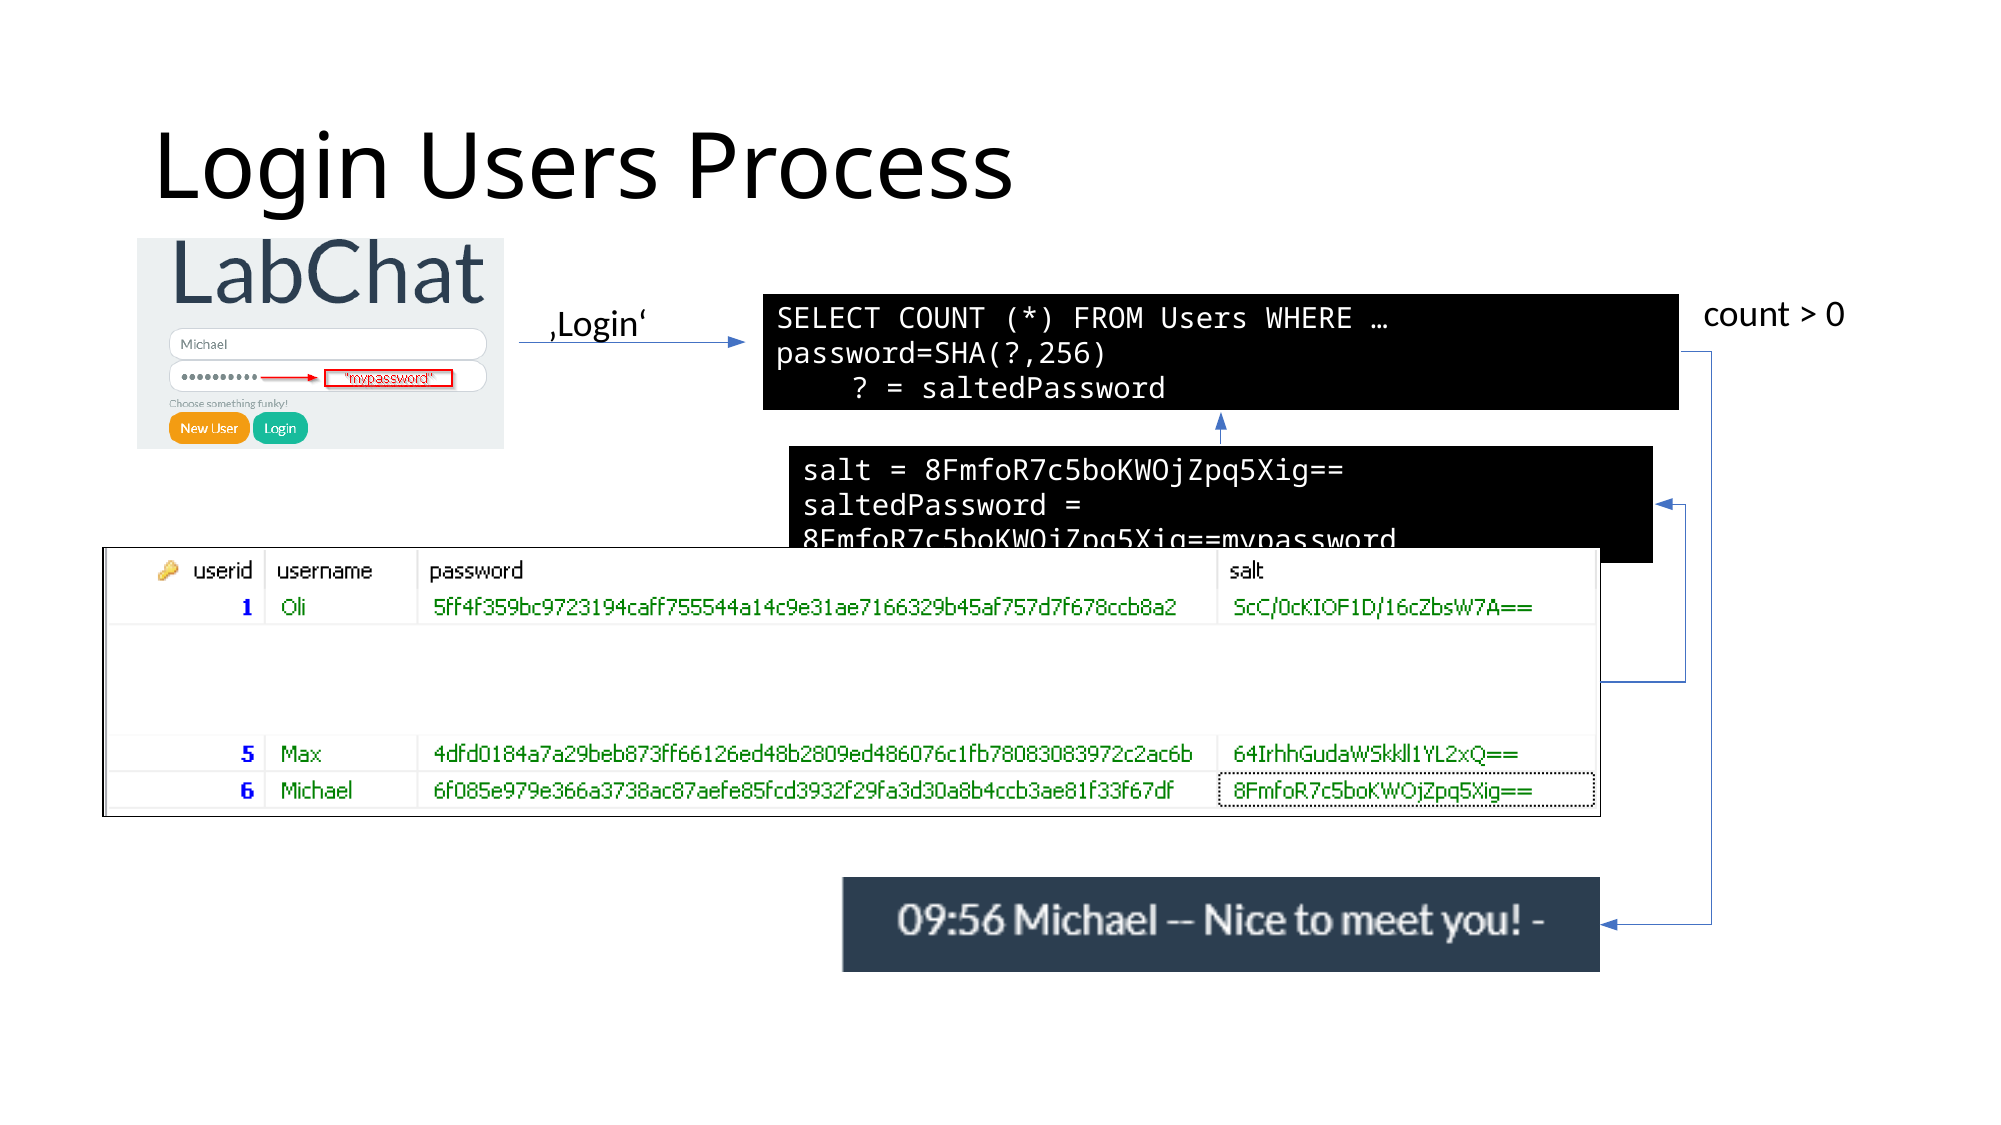

# Login Users Process
count > 0
‚Login‘
SELECT COUNT (*) FROM Users WHERE … password=SHA(?,256)
	? = saltedPassword
salt = 8FmfoR7c5boKWOjZpq5Xig==
saltedPassword = 8FmfoR7c5boKWOjZpq5Xig==mypassword